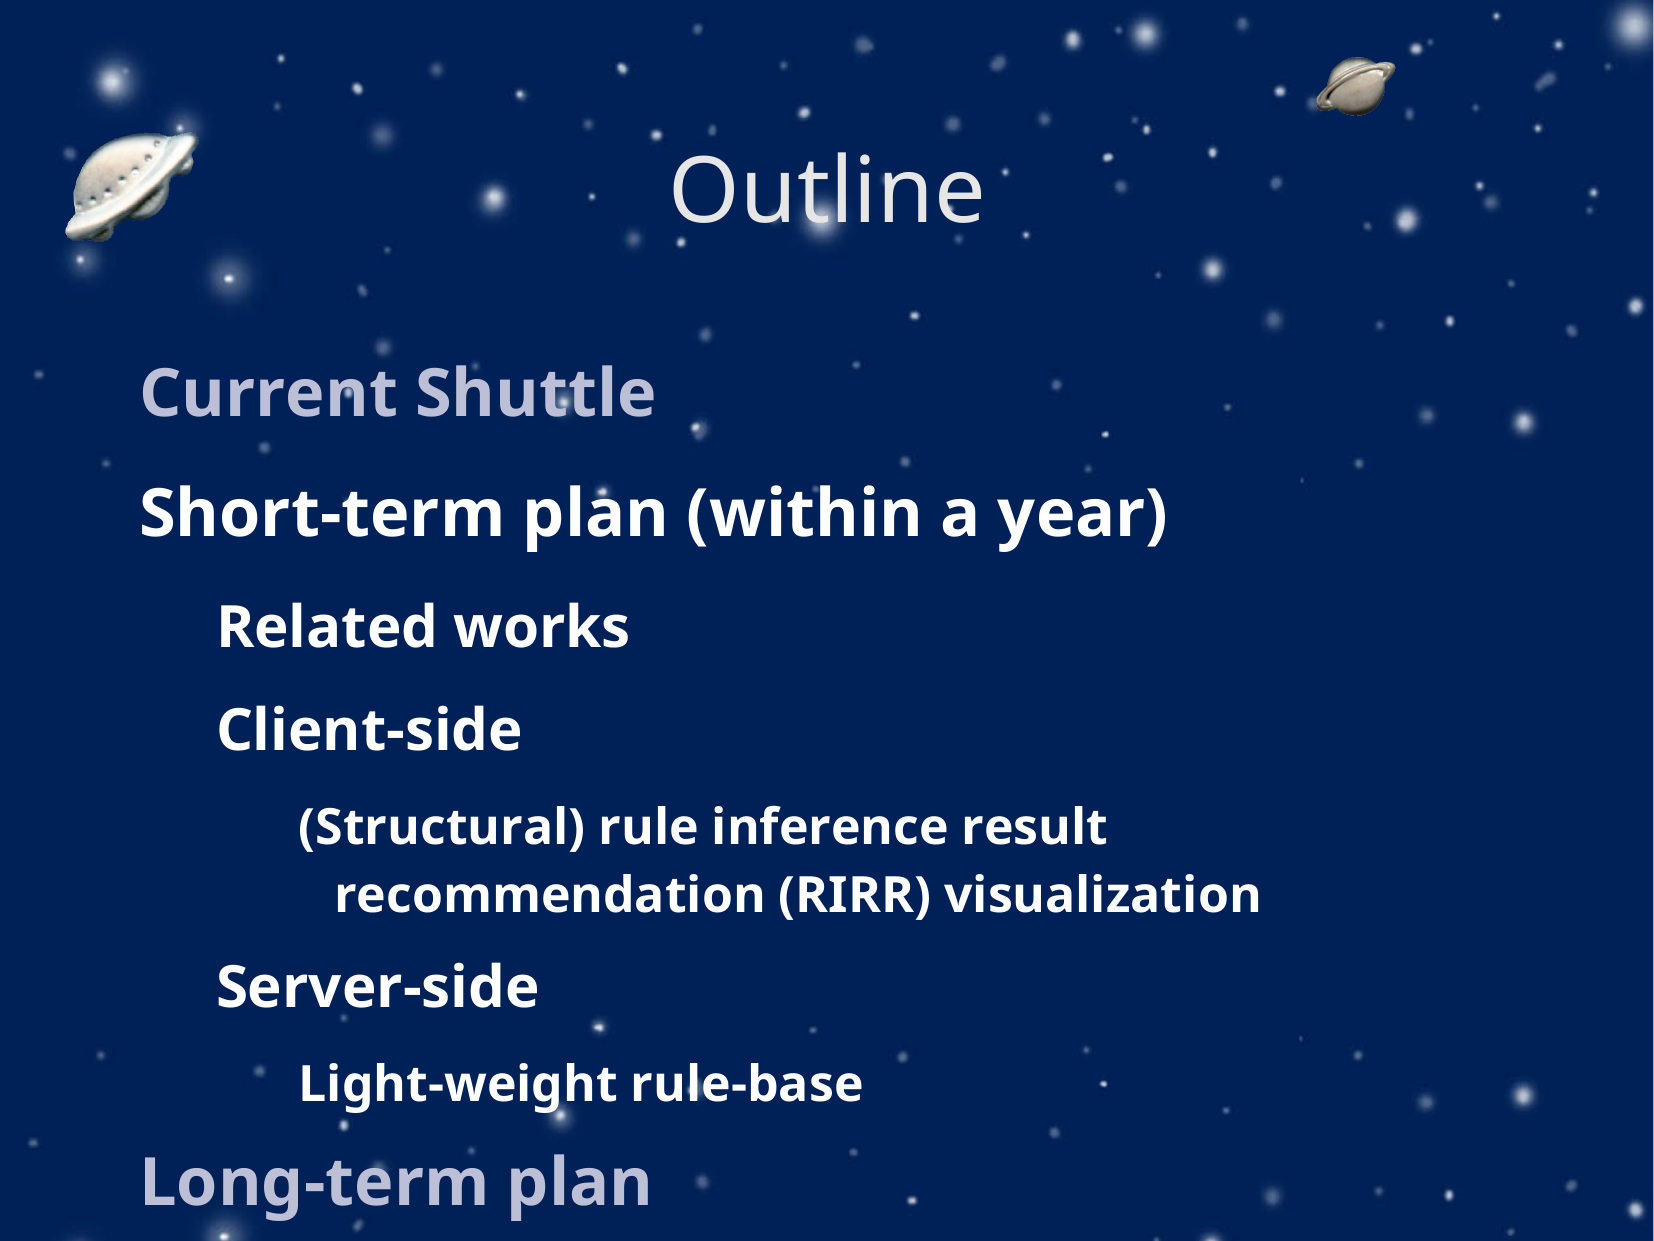

# Outline
Current Shuttle
Short-term plan (within a year)
Related works
Client-side
(Structural) rule inference result recommendation (RIRR) visualization
Server-side
Light-weight rule-base
Long-term plan